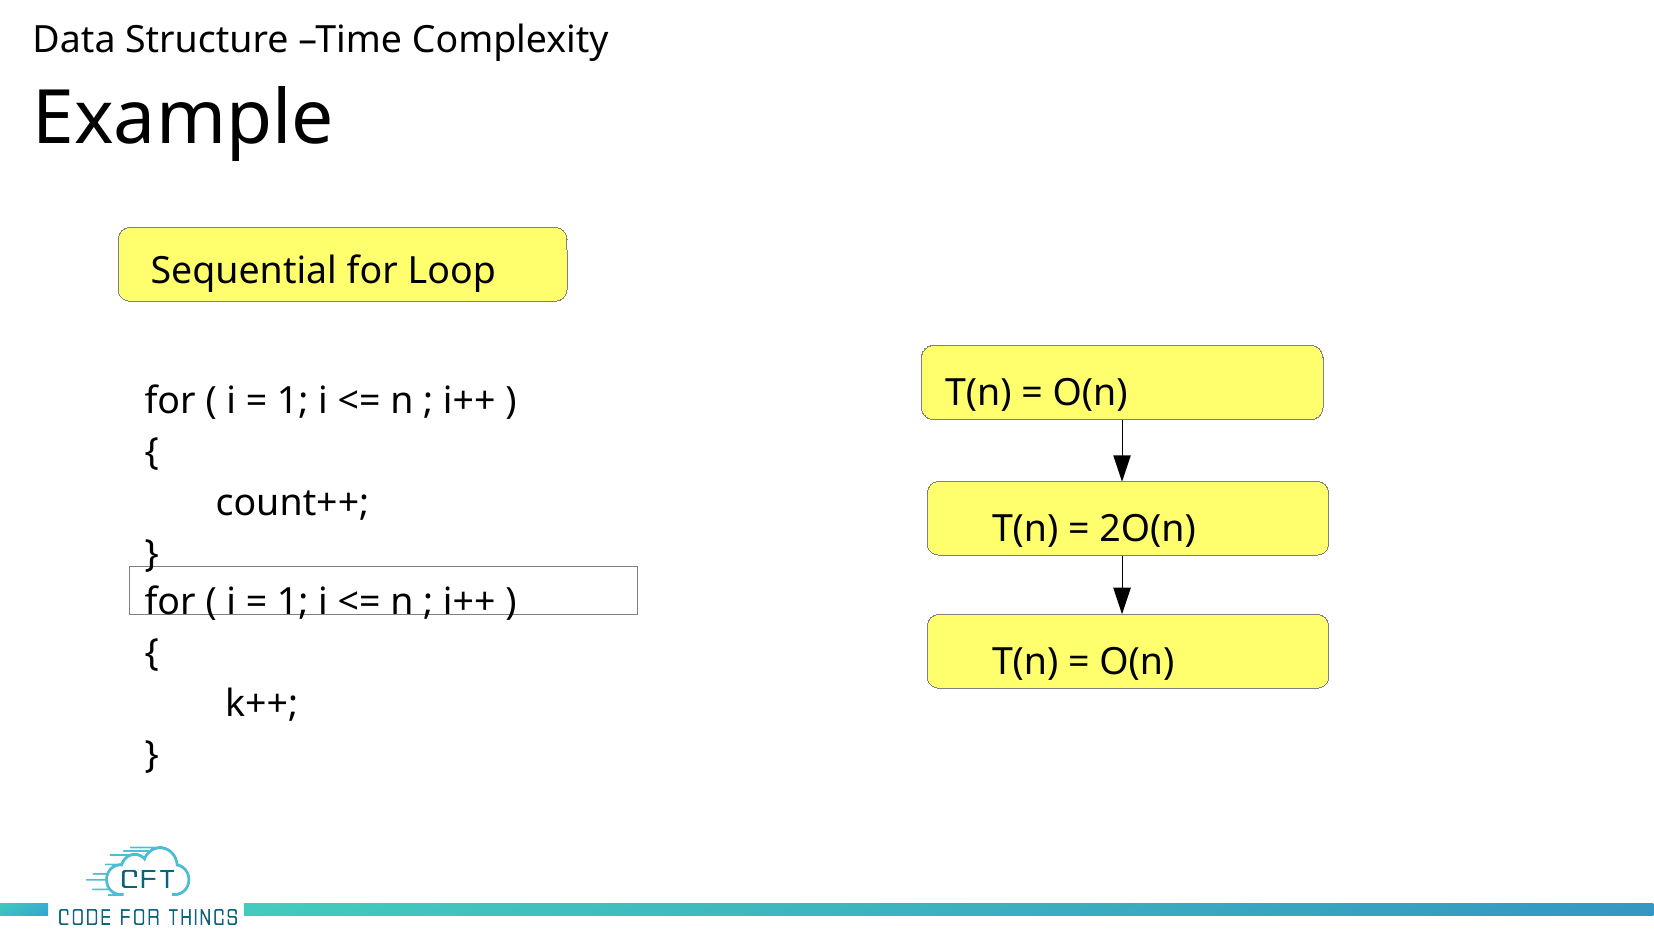

# Data Structure –Time Complexity Example
Sequential for Loop
T(C) = O(n) + O(n)
T(n) = O(n)
for ( i = 1; i <= n ; i++ )
{
count++;
}
T(n) = 2O(n)
for ( i = 1; i <= n ; i++ )
{
 k++;
}
T(n) = O(n)